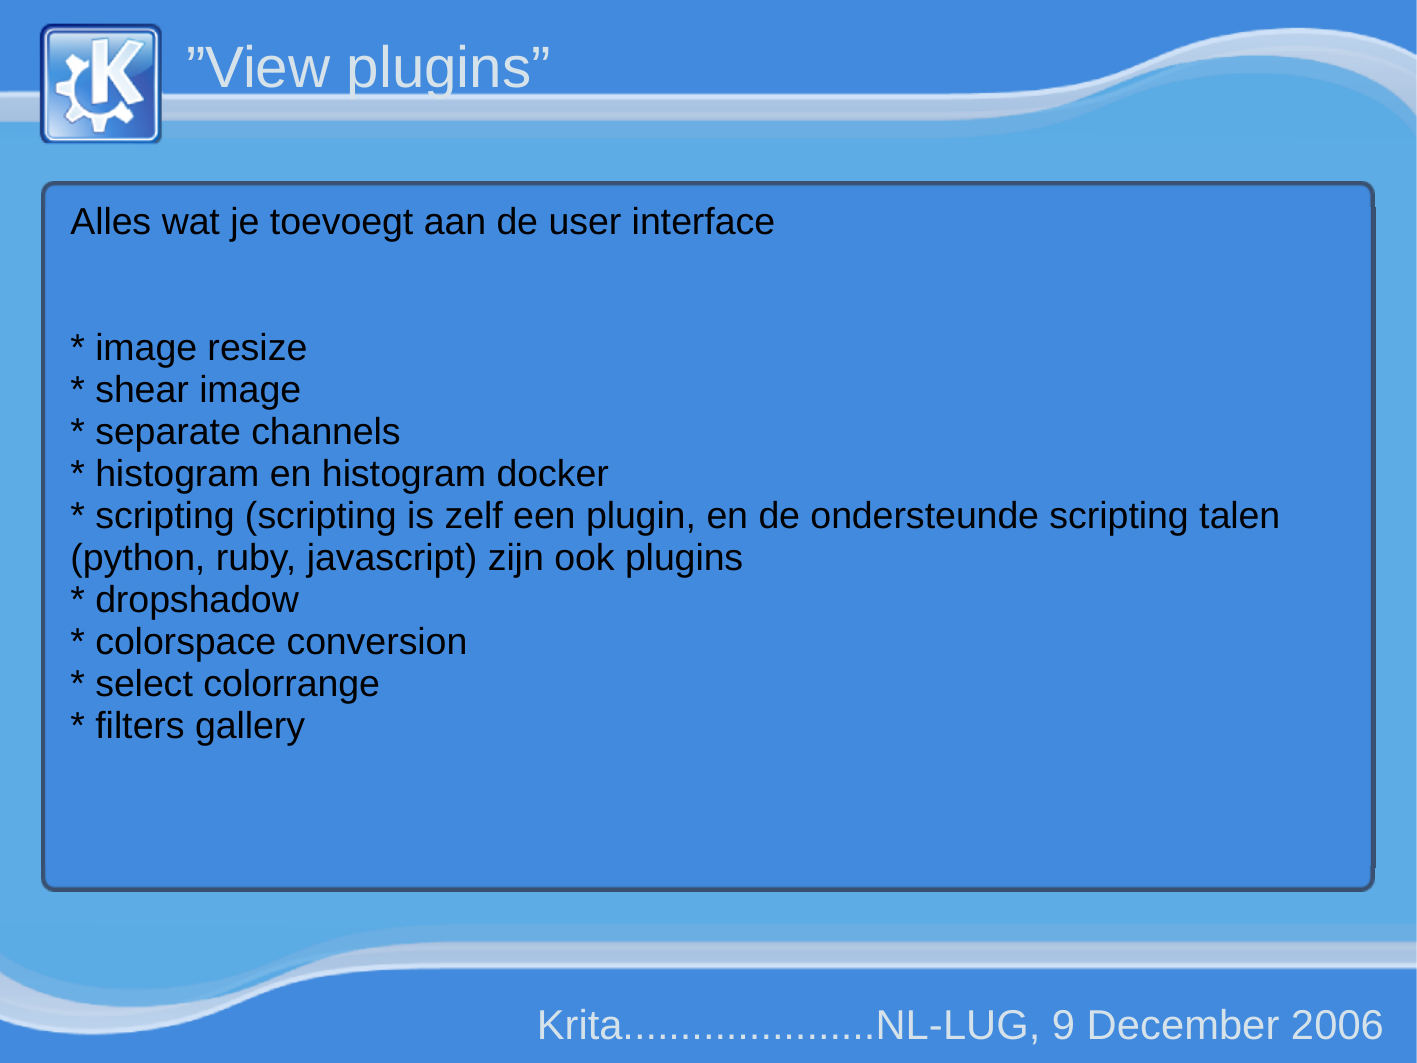

”View plugins”
Alles wat je toevoegt aan de user interface
* image resize
* shear image
* separate channels
* histogram en histogram docker
* scripting (scripting is zelf een plugin, en de ondersteunde scripting talen (python, ruby, javascript) zijn ook plugins
* dropshadow
* colorspace conversion
* select colorrange
* filters gallery